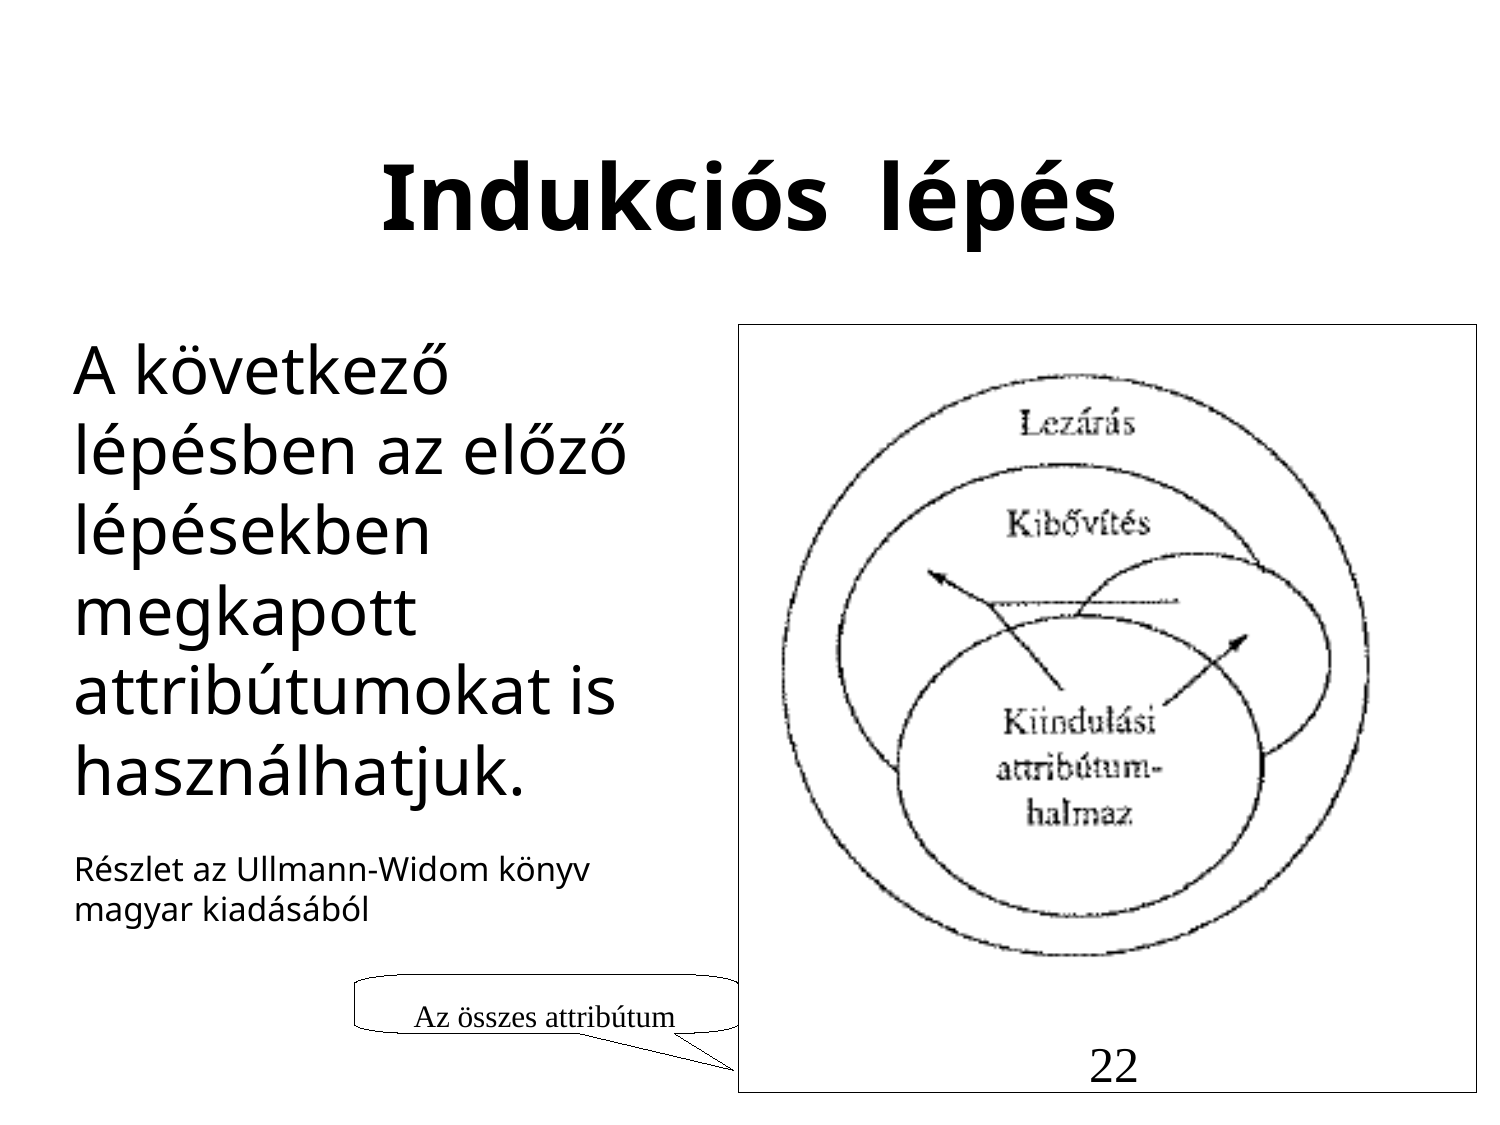

# Indukciós lépés
A következő lépésben az előző lépésekben megkapott attribútumokat is használhatjuk.
Részlet az Ullmann-Widom könyv magyar kiadásából
Az összes attribútum
Az összes attribútum
22